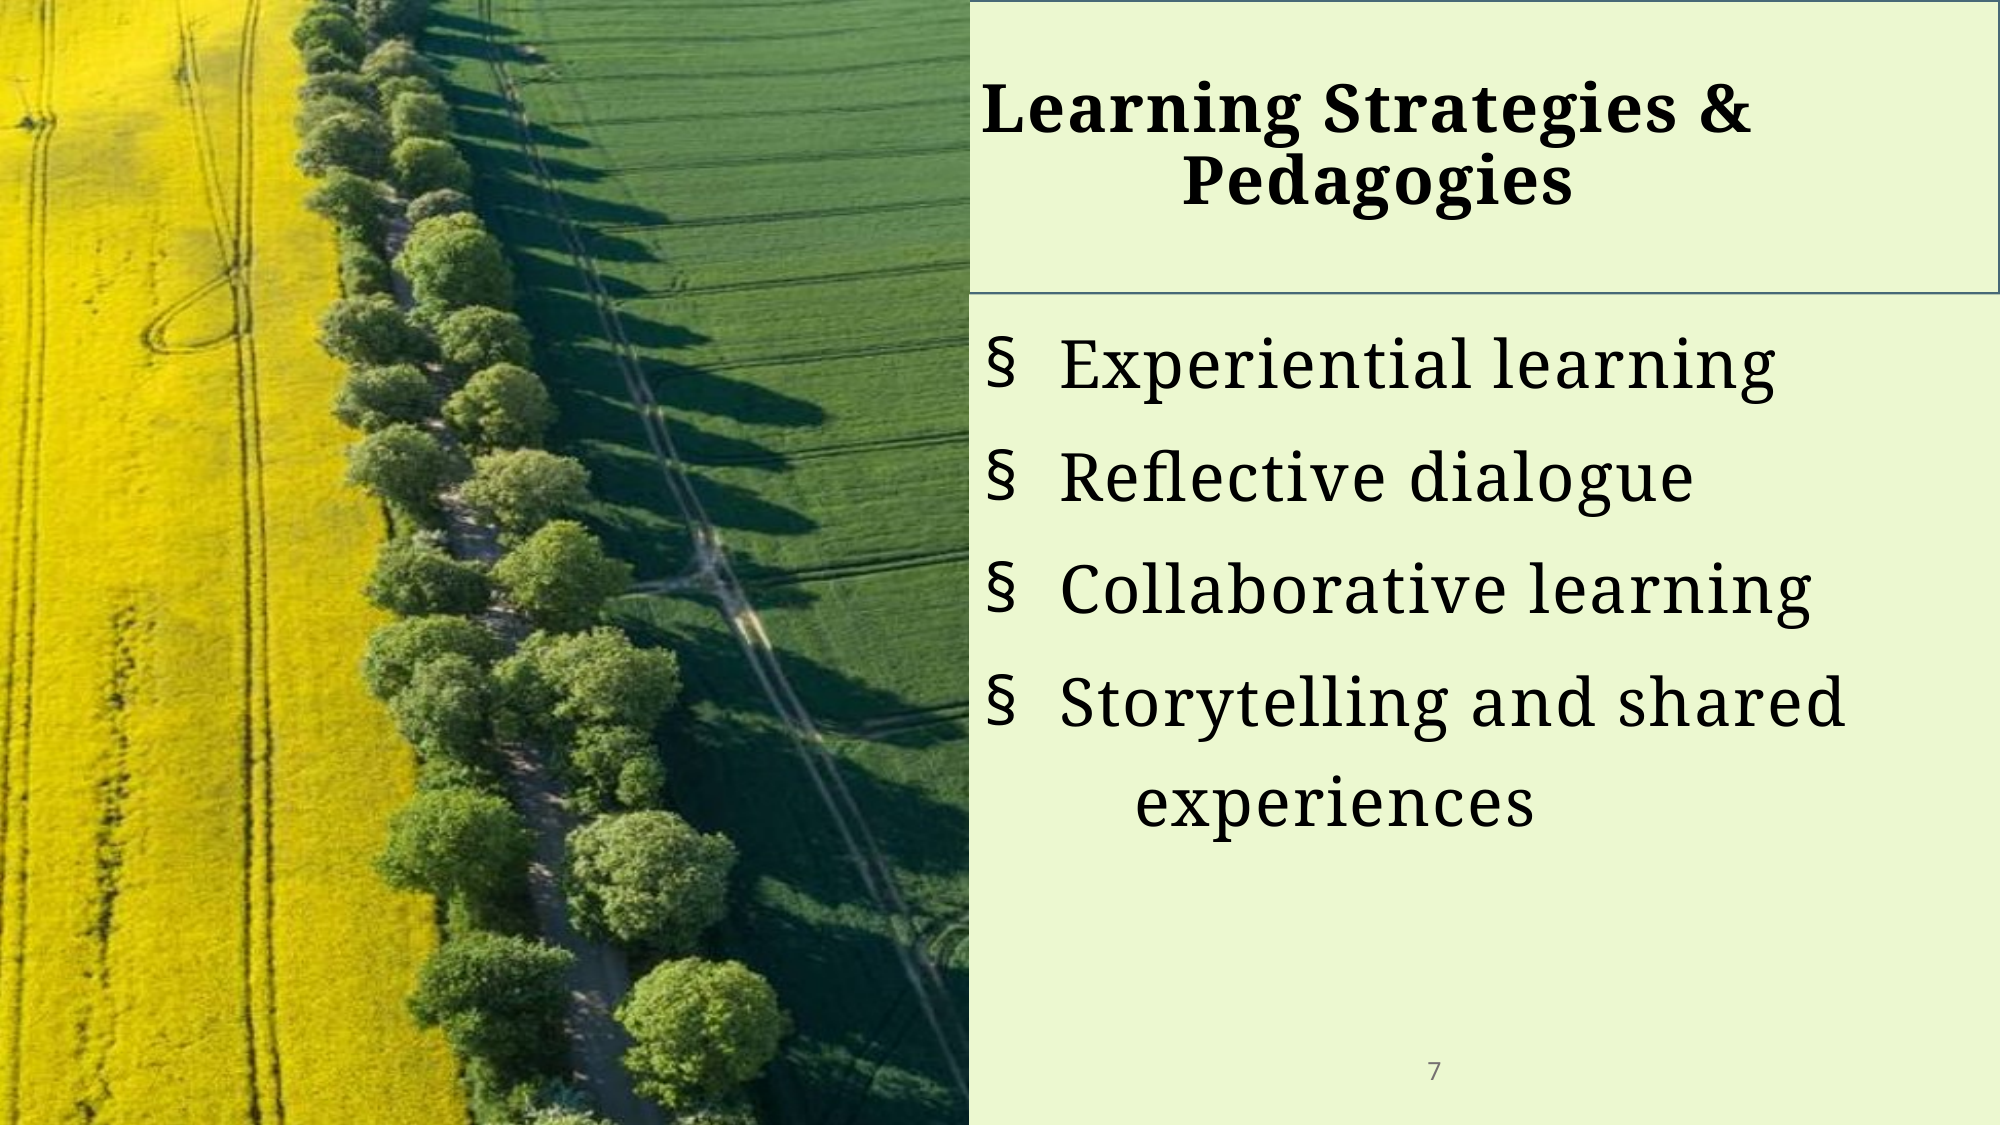

# Learning Strategies & Pedagogies
Experiential learning
Reflective dialogue
Collaborative learning
Storytelling and shared experiences